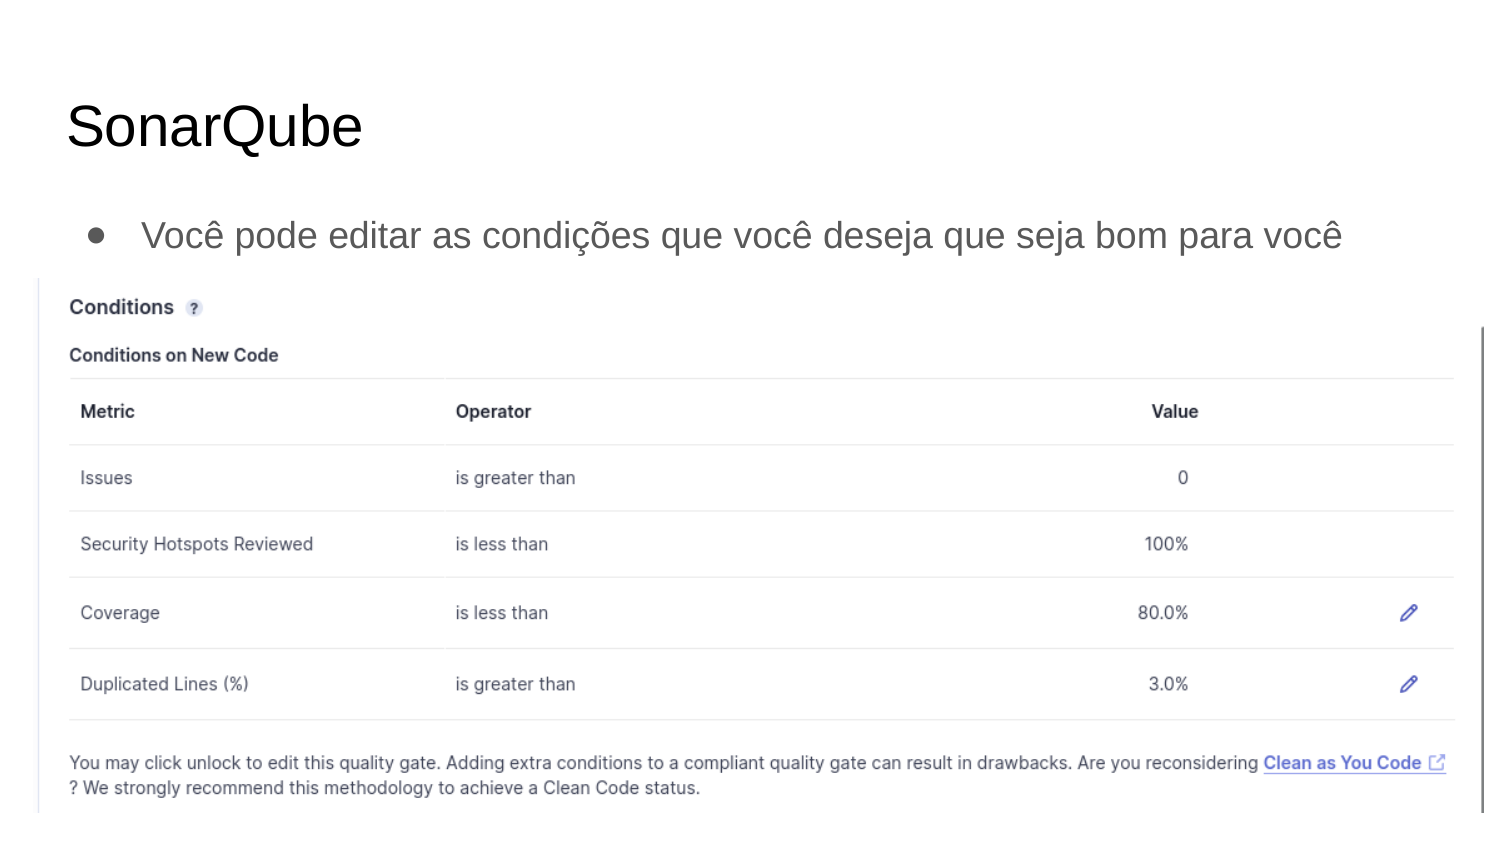

# SonarQube
Você pode editar as condições que você deseja que seja bom para você